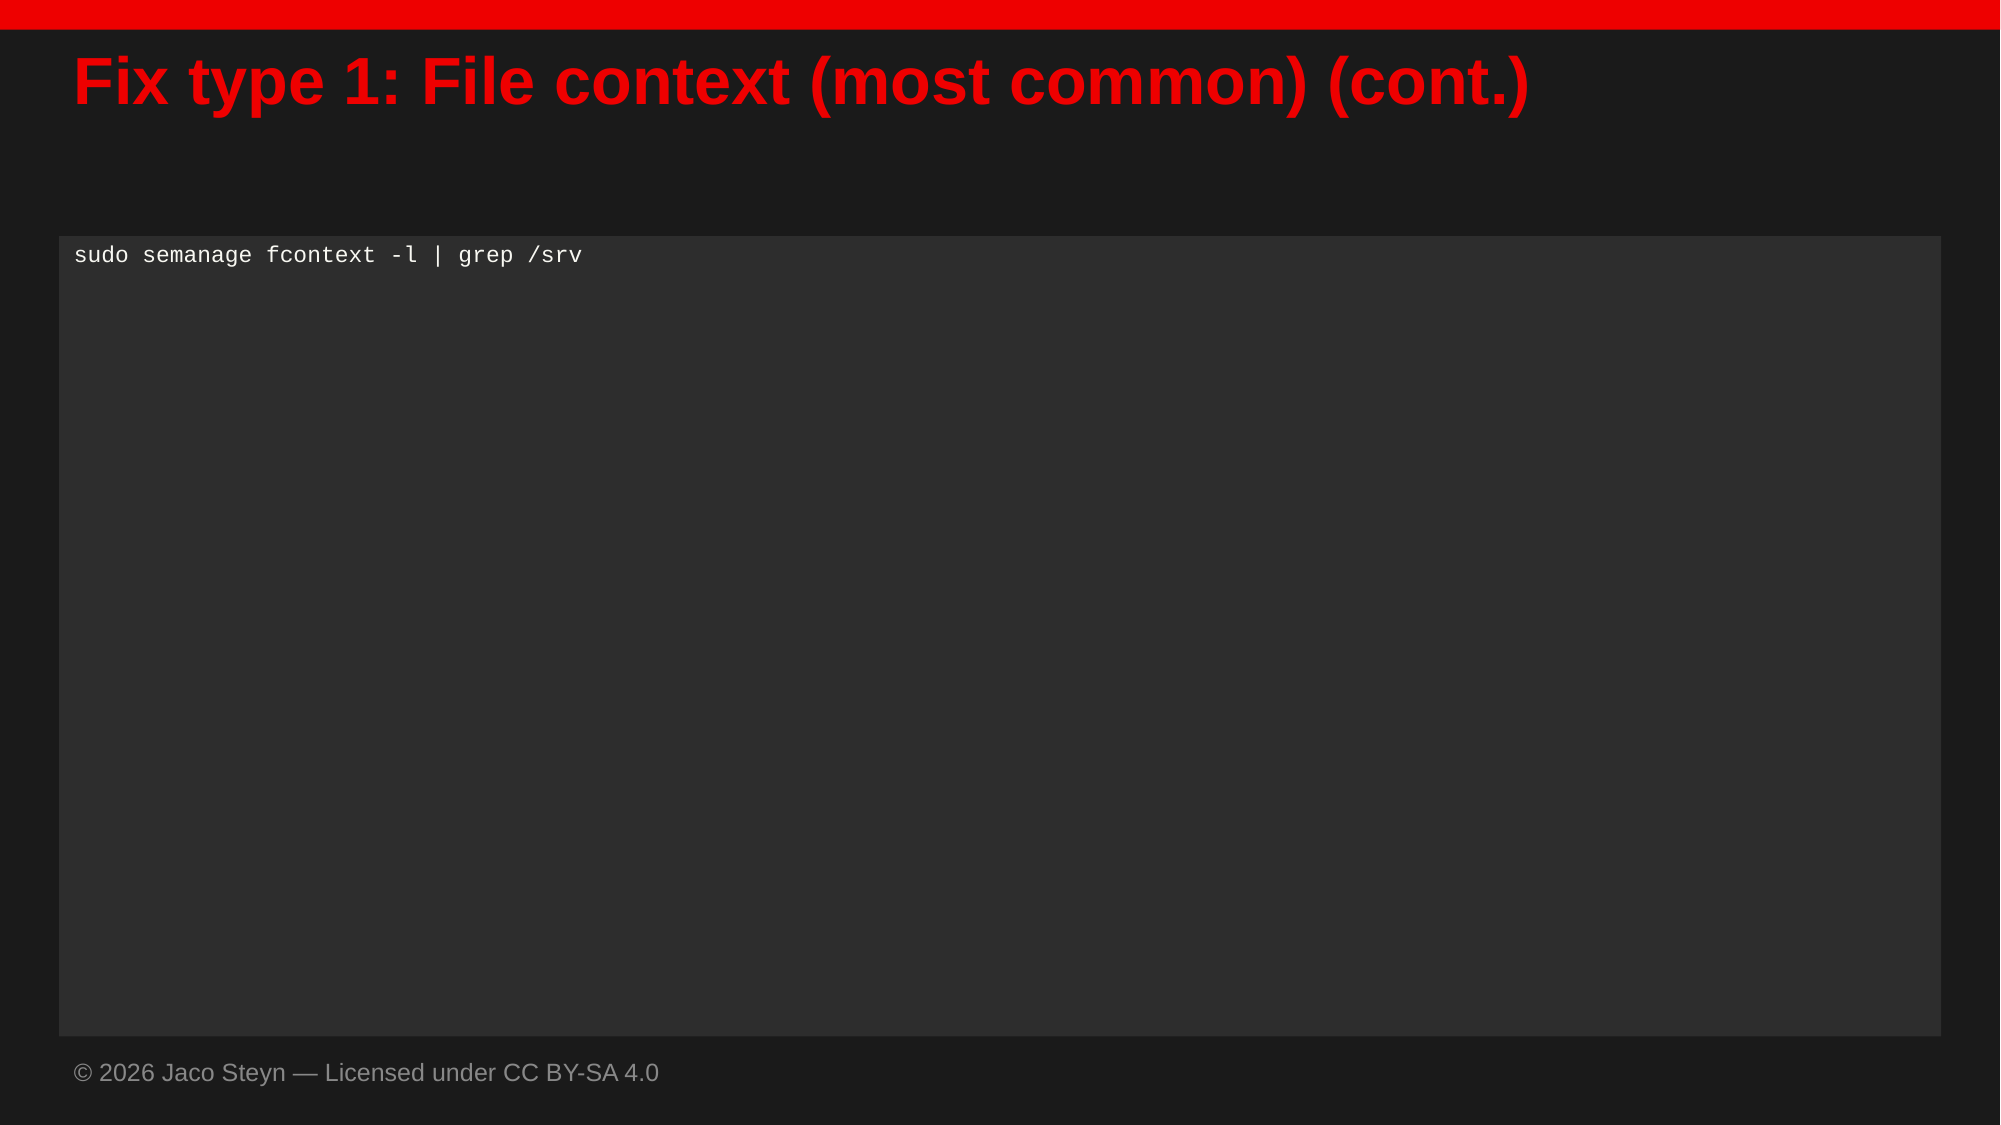

Fix type 1: File context (most common) (cont.)
sudo semanage fcontext -l | grep /srv
© 2026 Jaco Steyn — Licensed under CC BY-SA 4.0